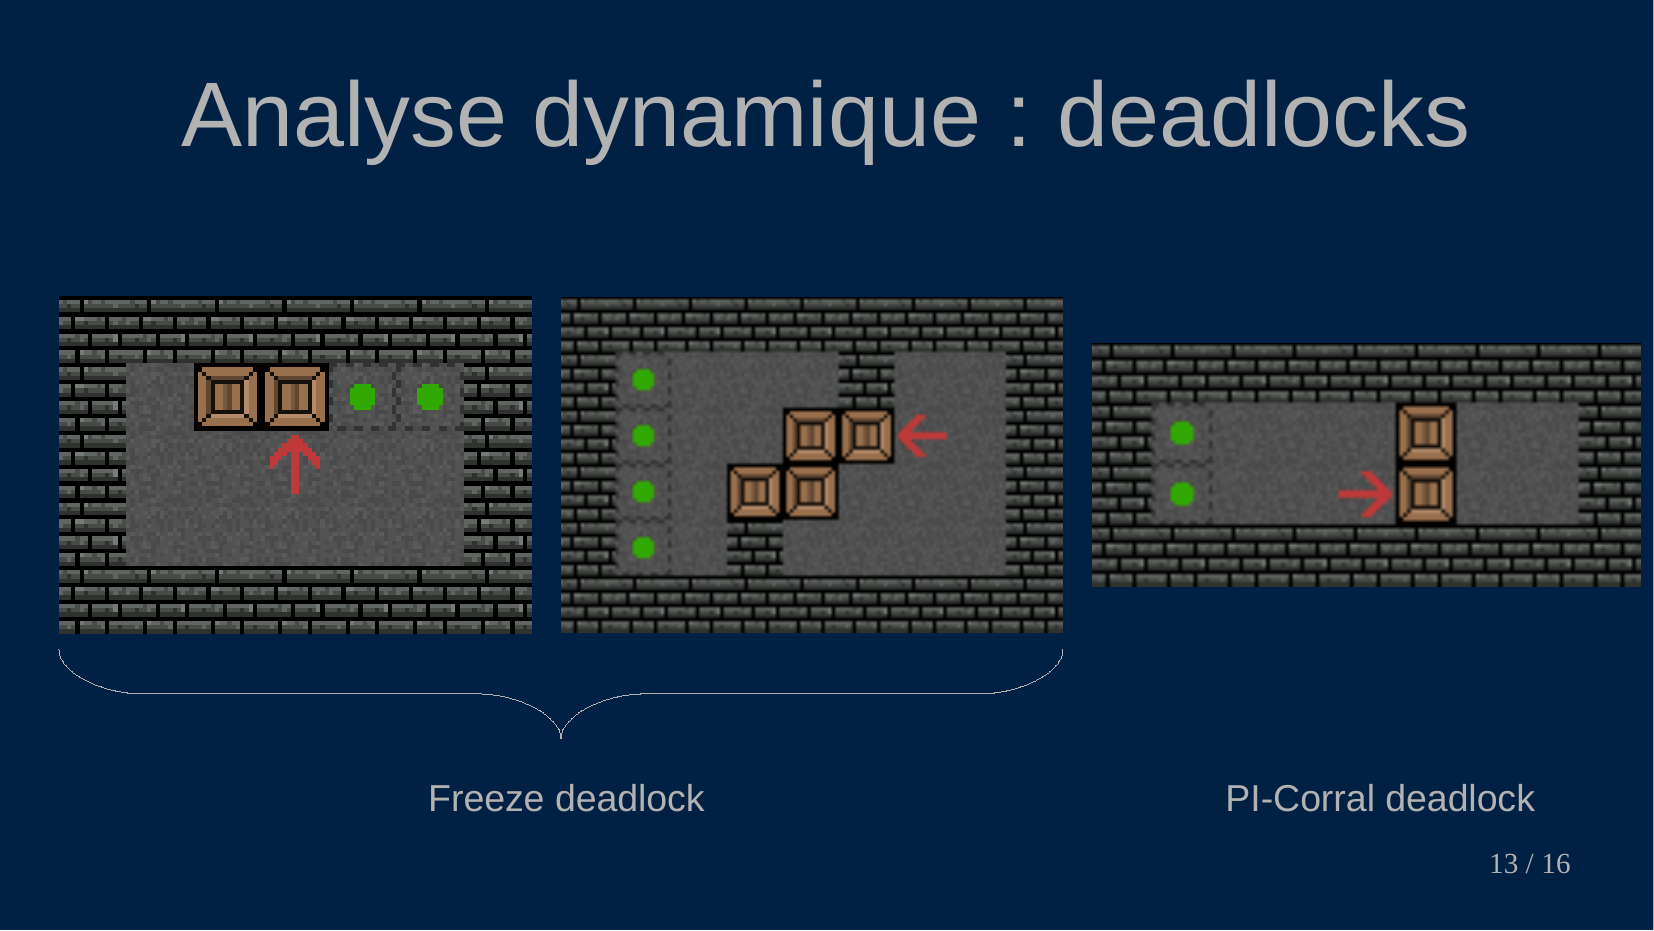

# Analyse dynamique : deadlocks
Freeze deadlock
PI-Corral deadlock
13